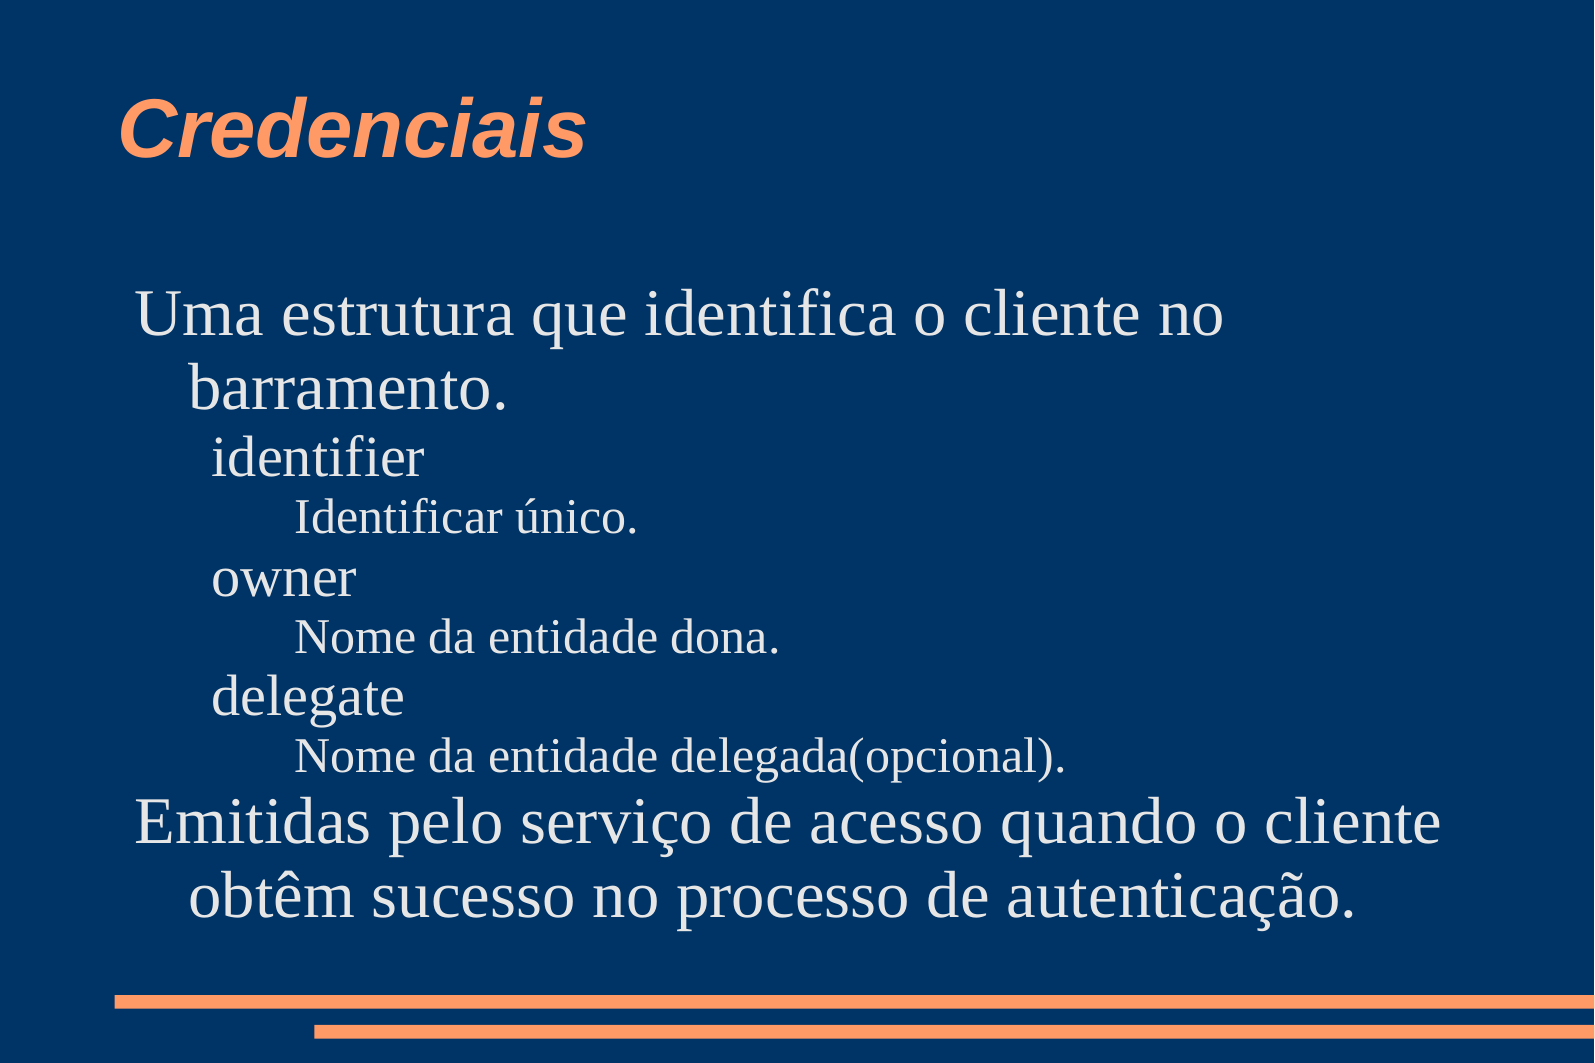

# Credenciais
Uma estrutura que identifica o cliente no barramento.
identifier
Identificar único.
owner
Nome da entidade dona.
delegate
Nome da entidade delegada(opcional).
Emitidas pelo serviço de acesso quando o cliente obtêm sucesso no processo de autenticação.